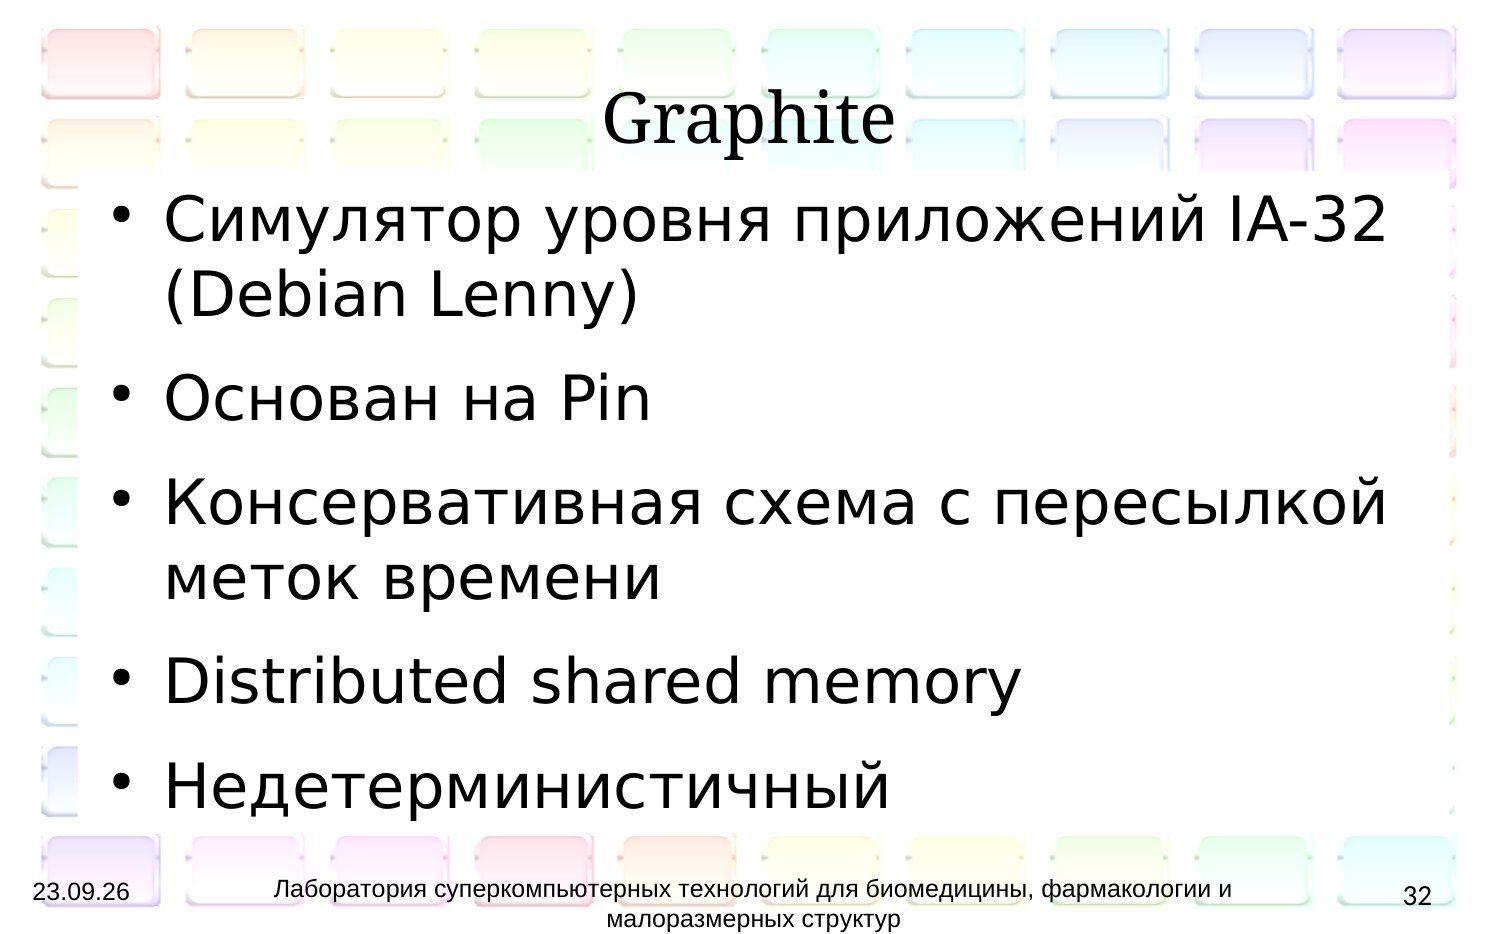

# Graphite
Симулятор уровня приложений IA-32 (Debian Lenny)
Основан на Pin
Консервативная схема с пересылкой меток времени
Distributed shared memory
Недетерминистичный
Лаборатория суперкомпьютерных технологий для биомедицины, фармакологии и малоразмерных структур